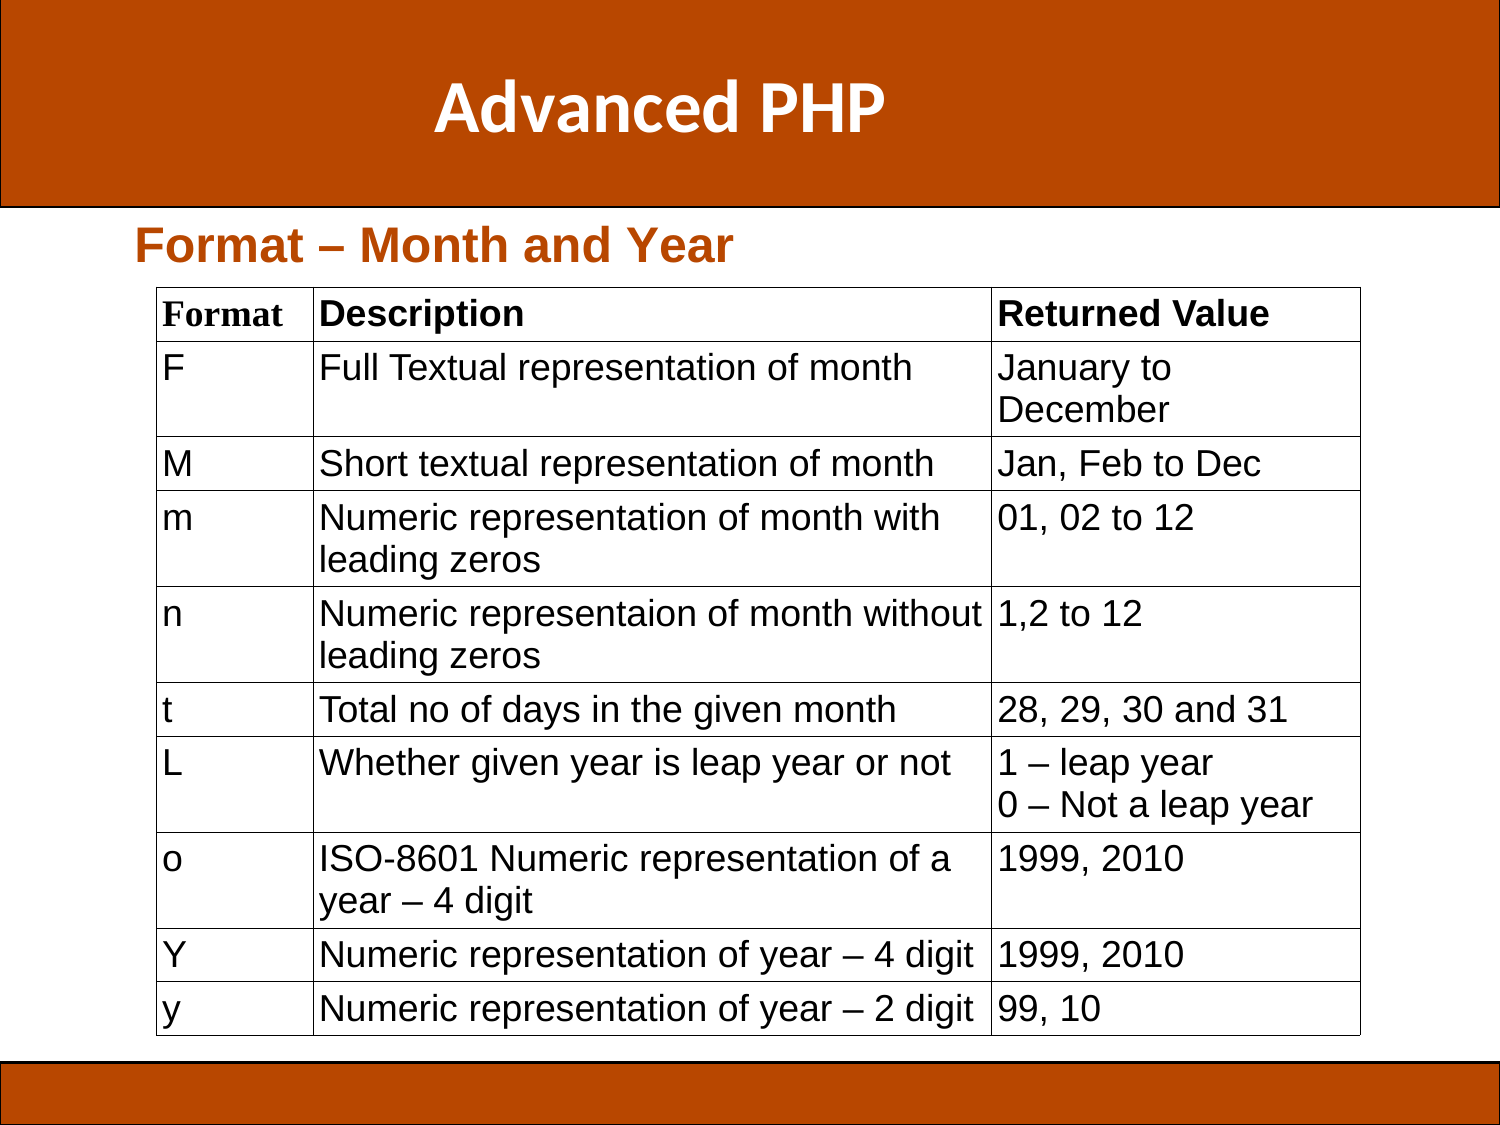

Advanced PHP
# Format – Month and Year
| Format | Description | Returned Value |
| --- | --- | --- |
| F | Full Textual representation of month | January to December |
| M | Short textual representation of month | Jan, Feb to Dec |
| m | Numeric representation of month with leading zeros | 01, 02 to 12 |
| n | Numeric representaion of month without leading zeros | 1,2 to 12 |
| t | Total no of days in the given month | 28, 29, 30 and 31 |
| L | Whether given year is leap year or not | 1 – leap year 0 – Not a leap year |
| o | ISO-8601 Numeric representation of a year – 4 digit | 1999, 2010 |
| Y | Numeric representation of year – 4 digit | 1999, 2010 |
| y | Numeric representation of year – 2 digit | 99, 10 |